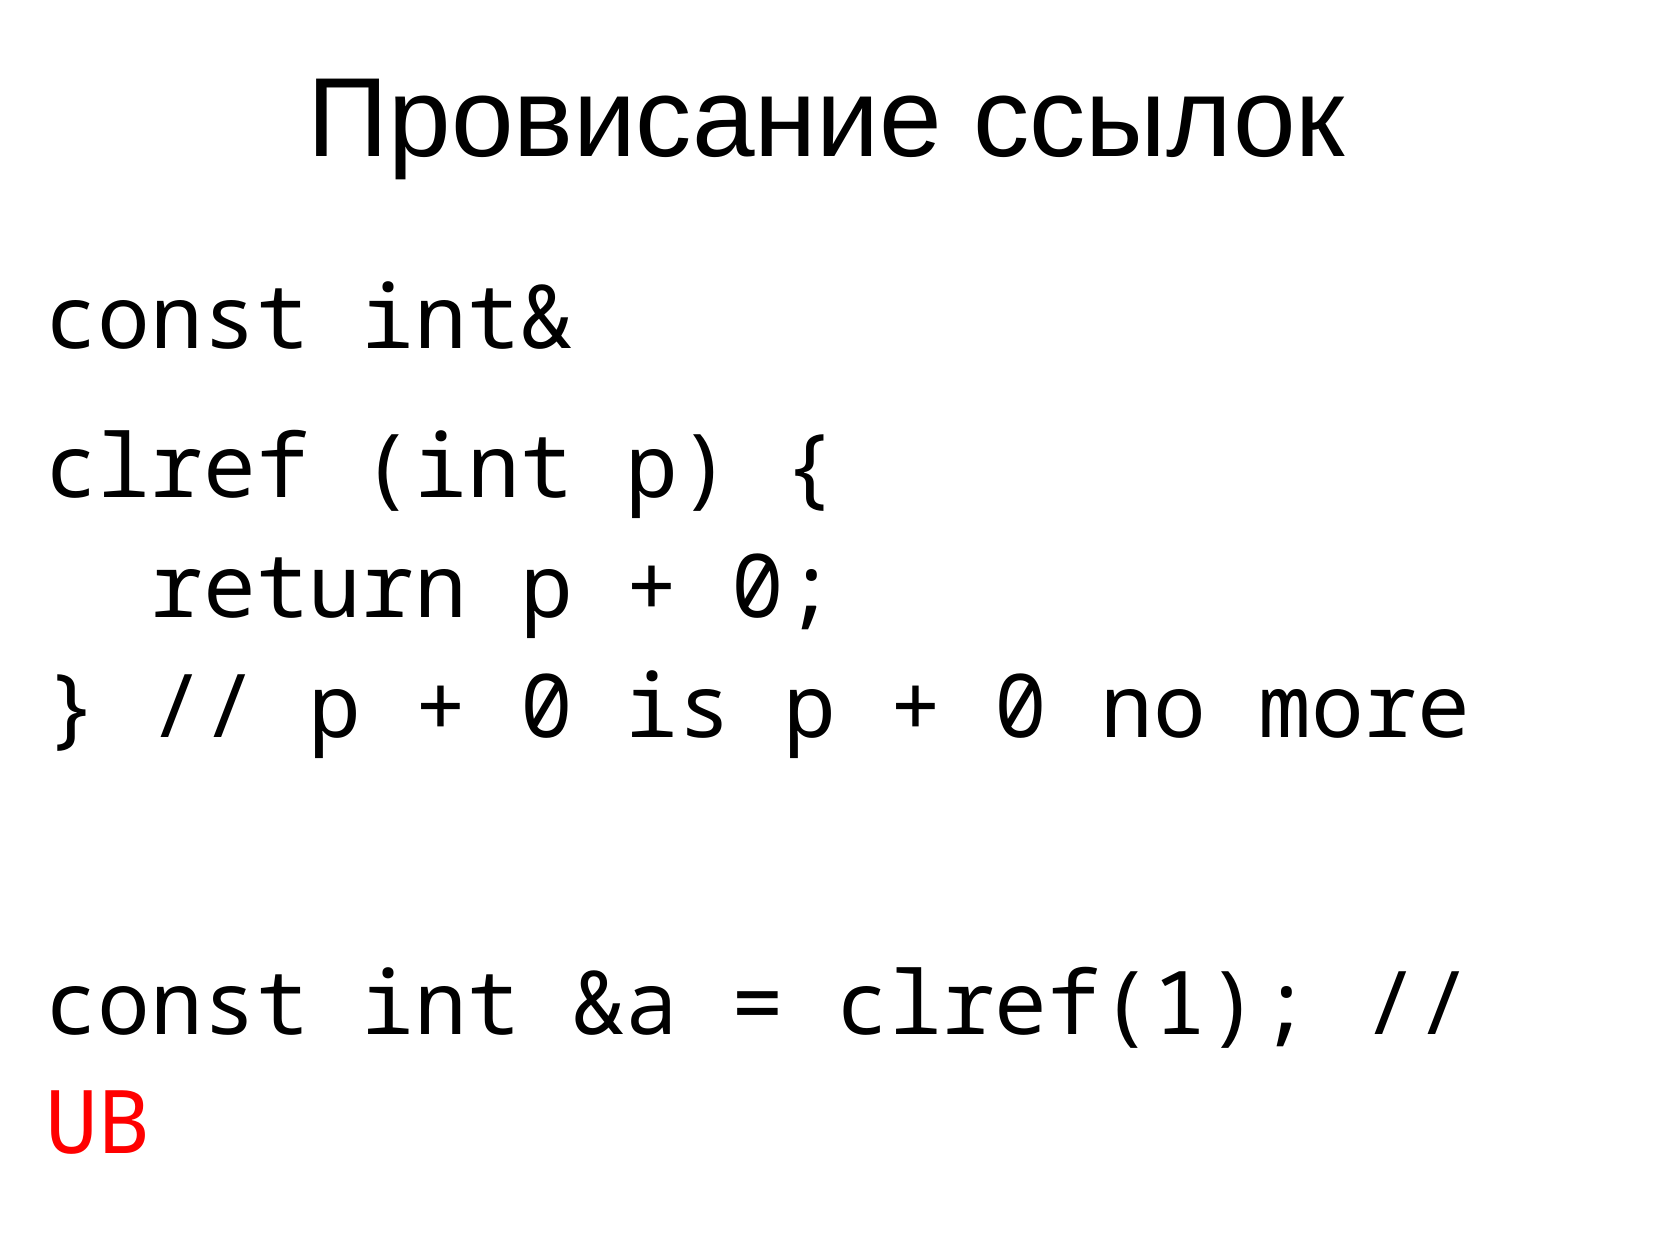

# Провисание ссылок
const int&
clref (int p) {
 return p + 0;
} // p + 0 is p + 0 no more
const int &a = clref(1); // UB